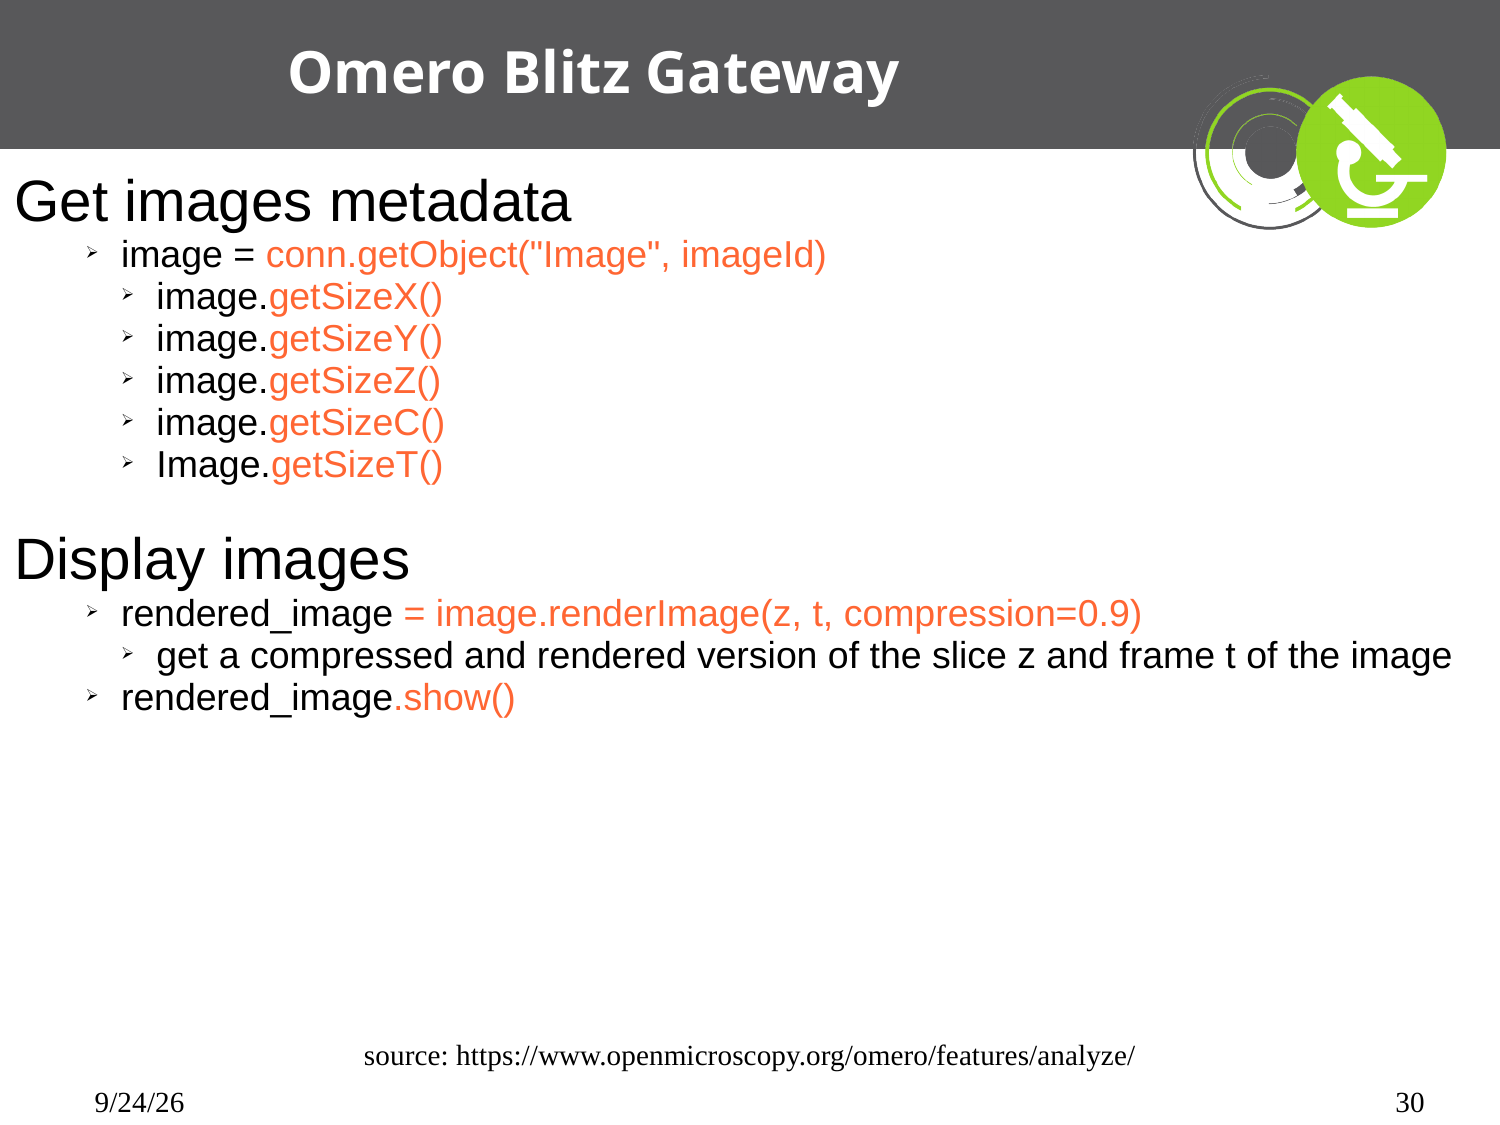

# Omero Blitz Gateway
Get images metadata
image = conn.getObject("Image", imageId)
image.getSizeX()
image.getSizeY()
image.getSizeZ()
image.getSizeC()
Image.getSizeT()
Display images
rendered_image = image.renderImage(z, t, compression=0.9)
get a compressed and rendered version of the slice z and frame t of the image
rendered_image.show()
source: https://www.openmicroscopy.org/omero/features/analyze/
30